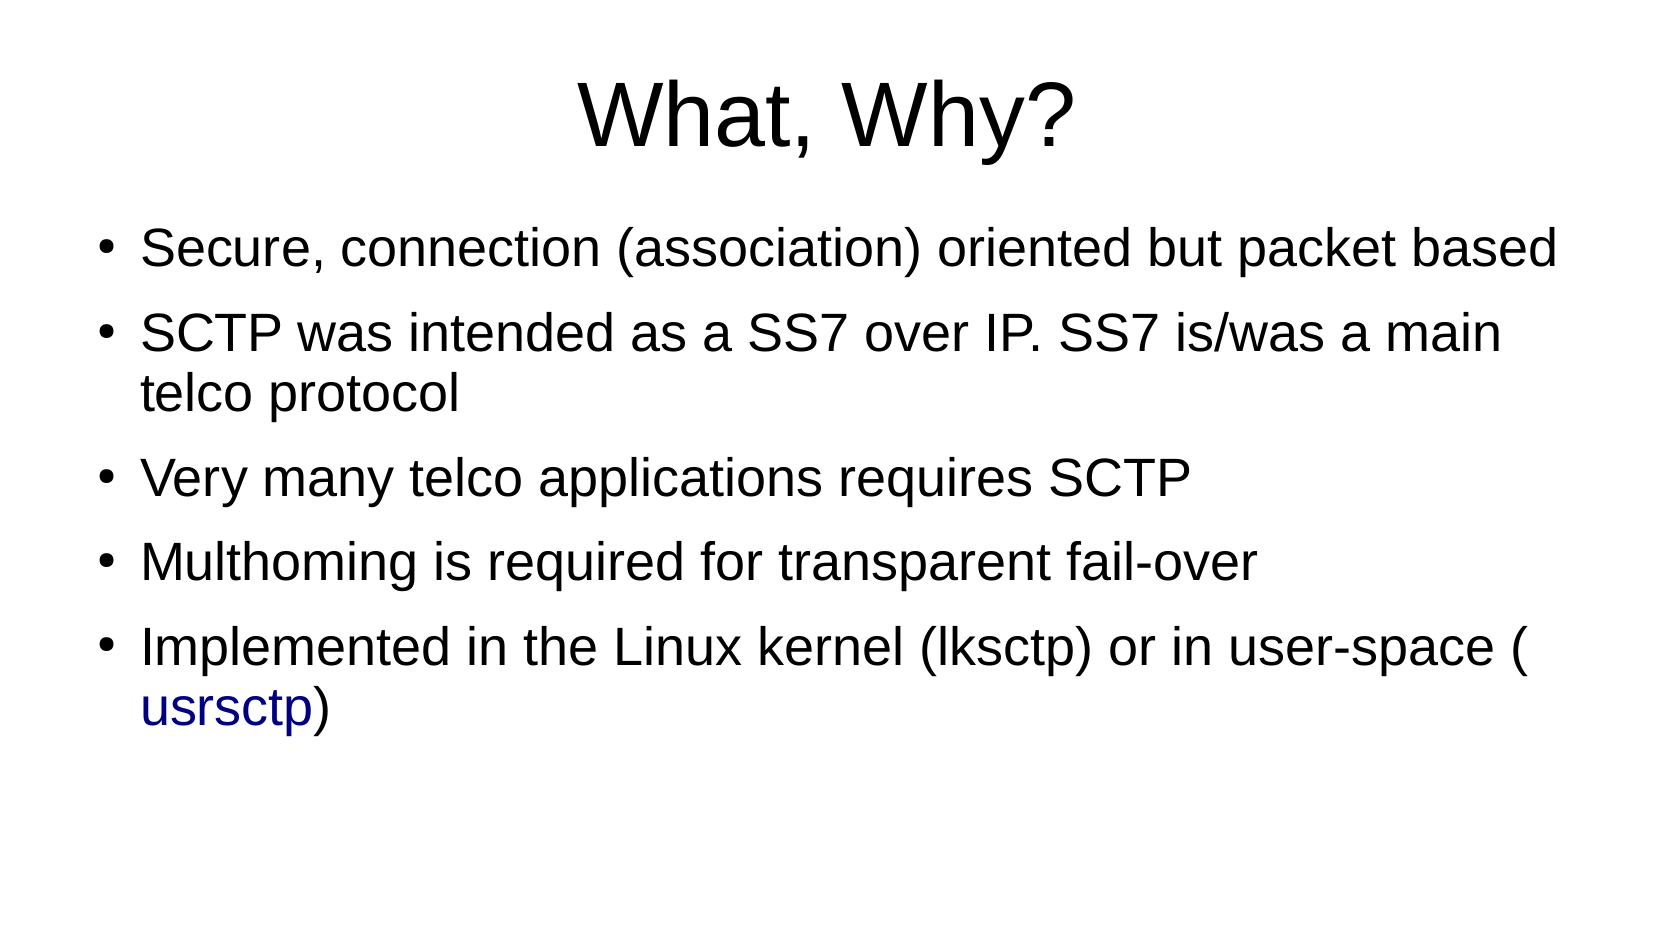

# What, Why?
Secure, connection (association) oriented but packet based
SCTP was intended as a SS7 over IP. SS7 is/was a main telco protocol
Very many telco applications requires SCTP
Multhoming is required for transparent fail-over
Implemented in the Linux kernel (lksctp) or in user-space (usrsctp)